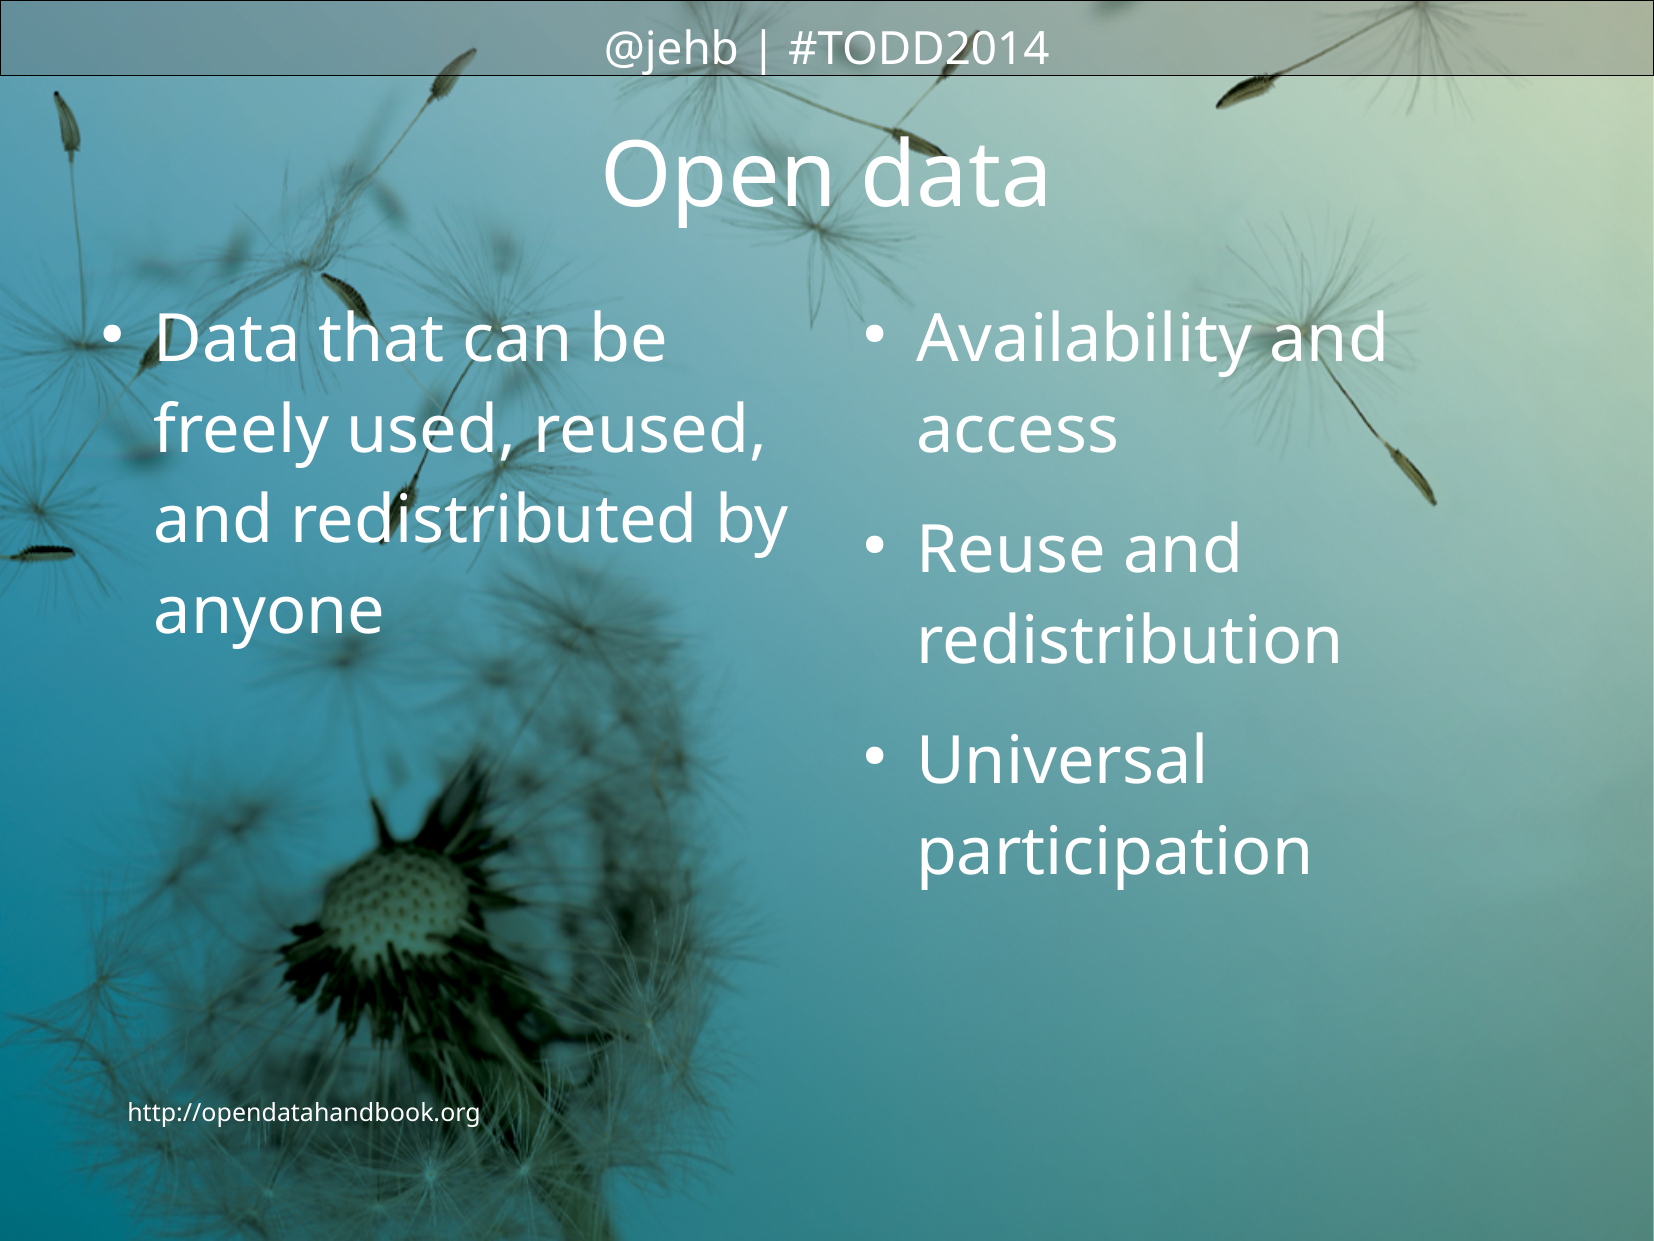

# Open data
Data that can be freely used, reused, and redistributed by anyone
Availability and access
Reuse and redistribution
Universal participation
http://opendatahandbook.org